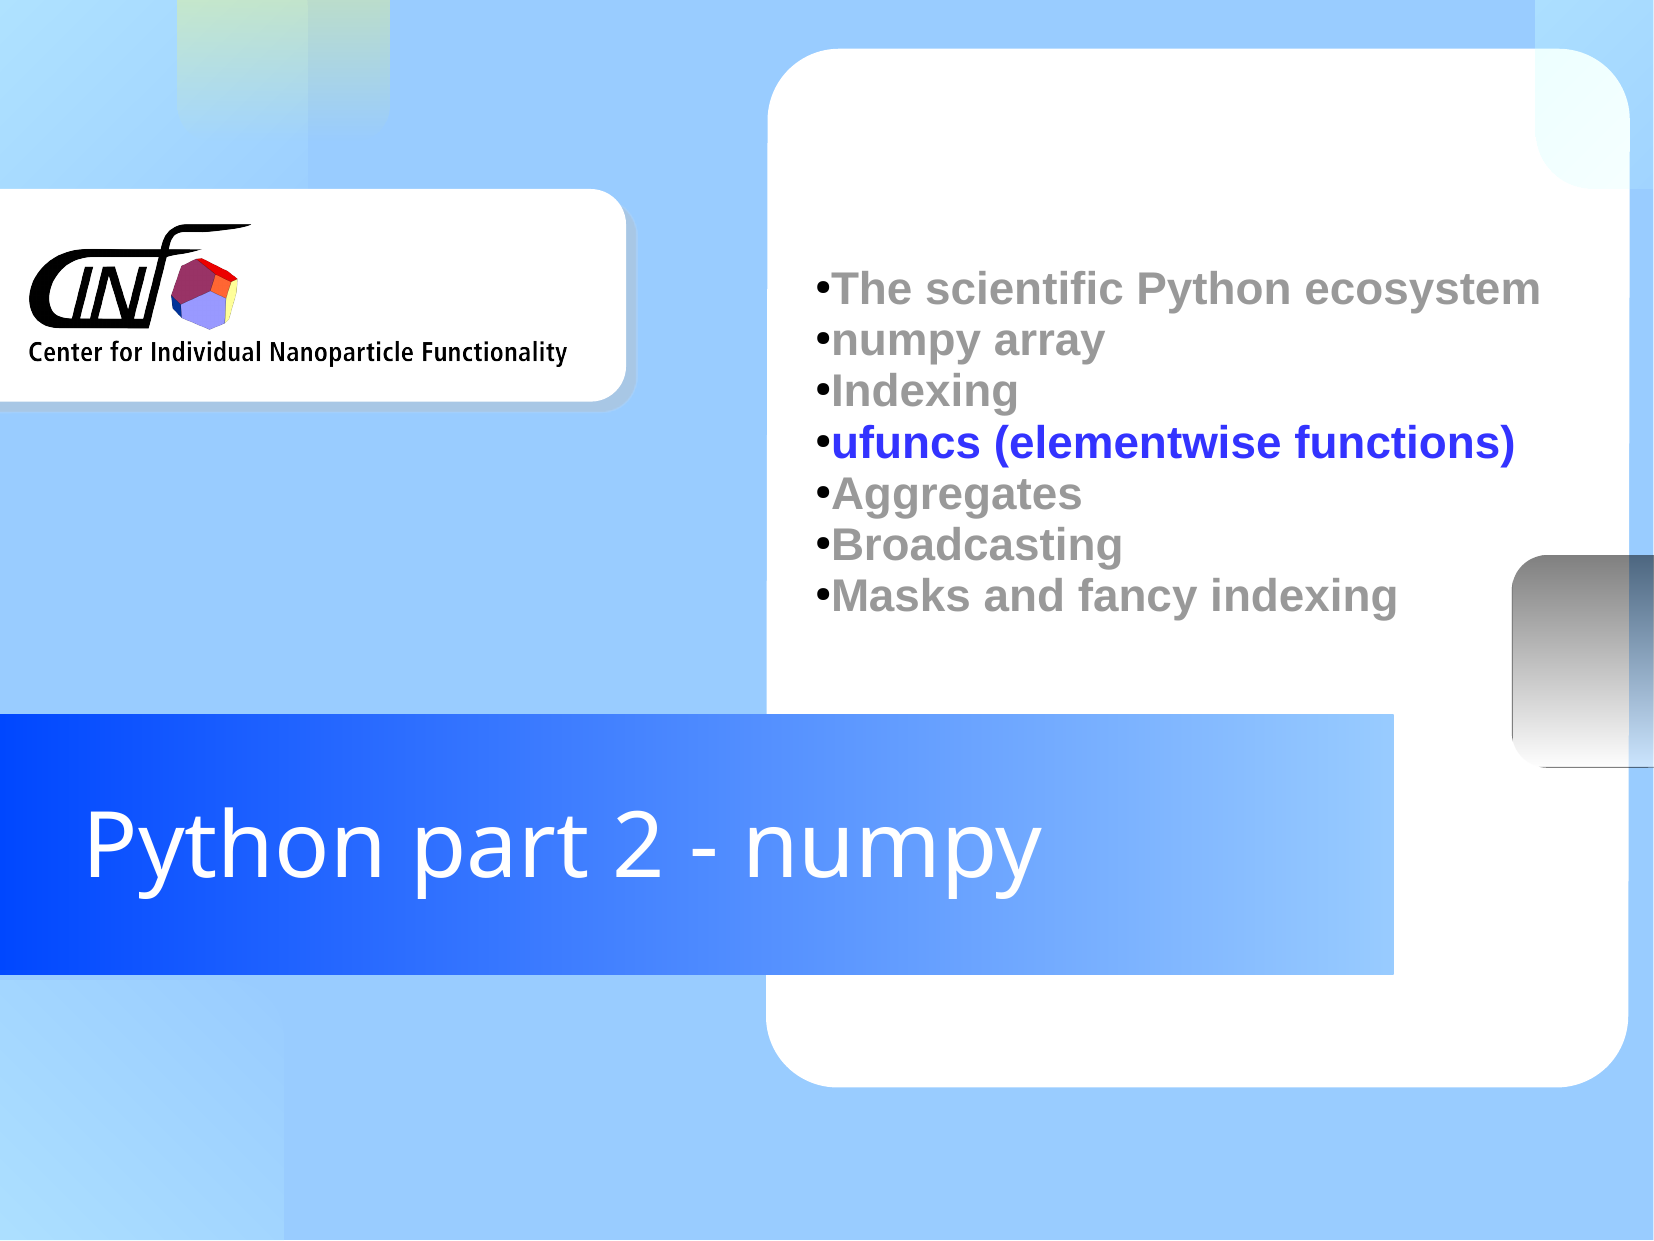

The scientific Python ecosystem
numpy array
Indexing
ufuncs (elementwise functions)
Aggregates
Broadcasting
Masks and fancy indexing
# Python part 2 - numpy